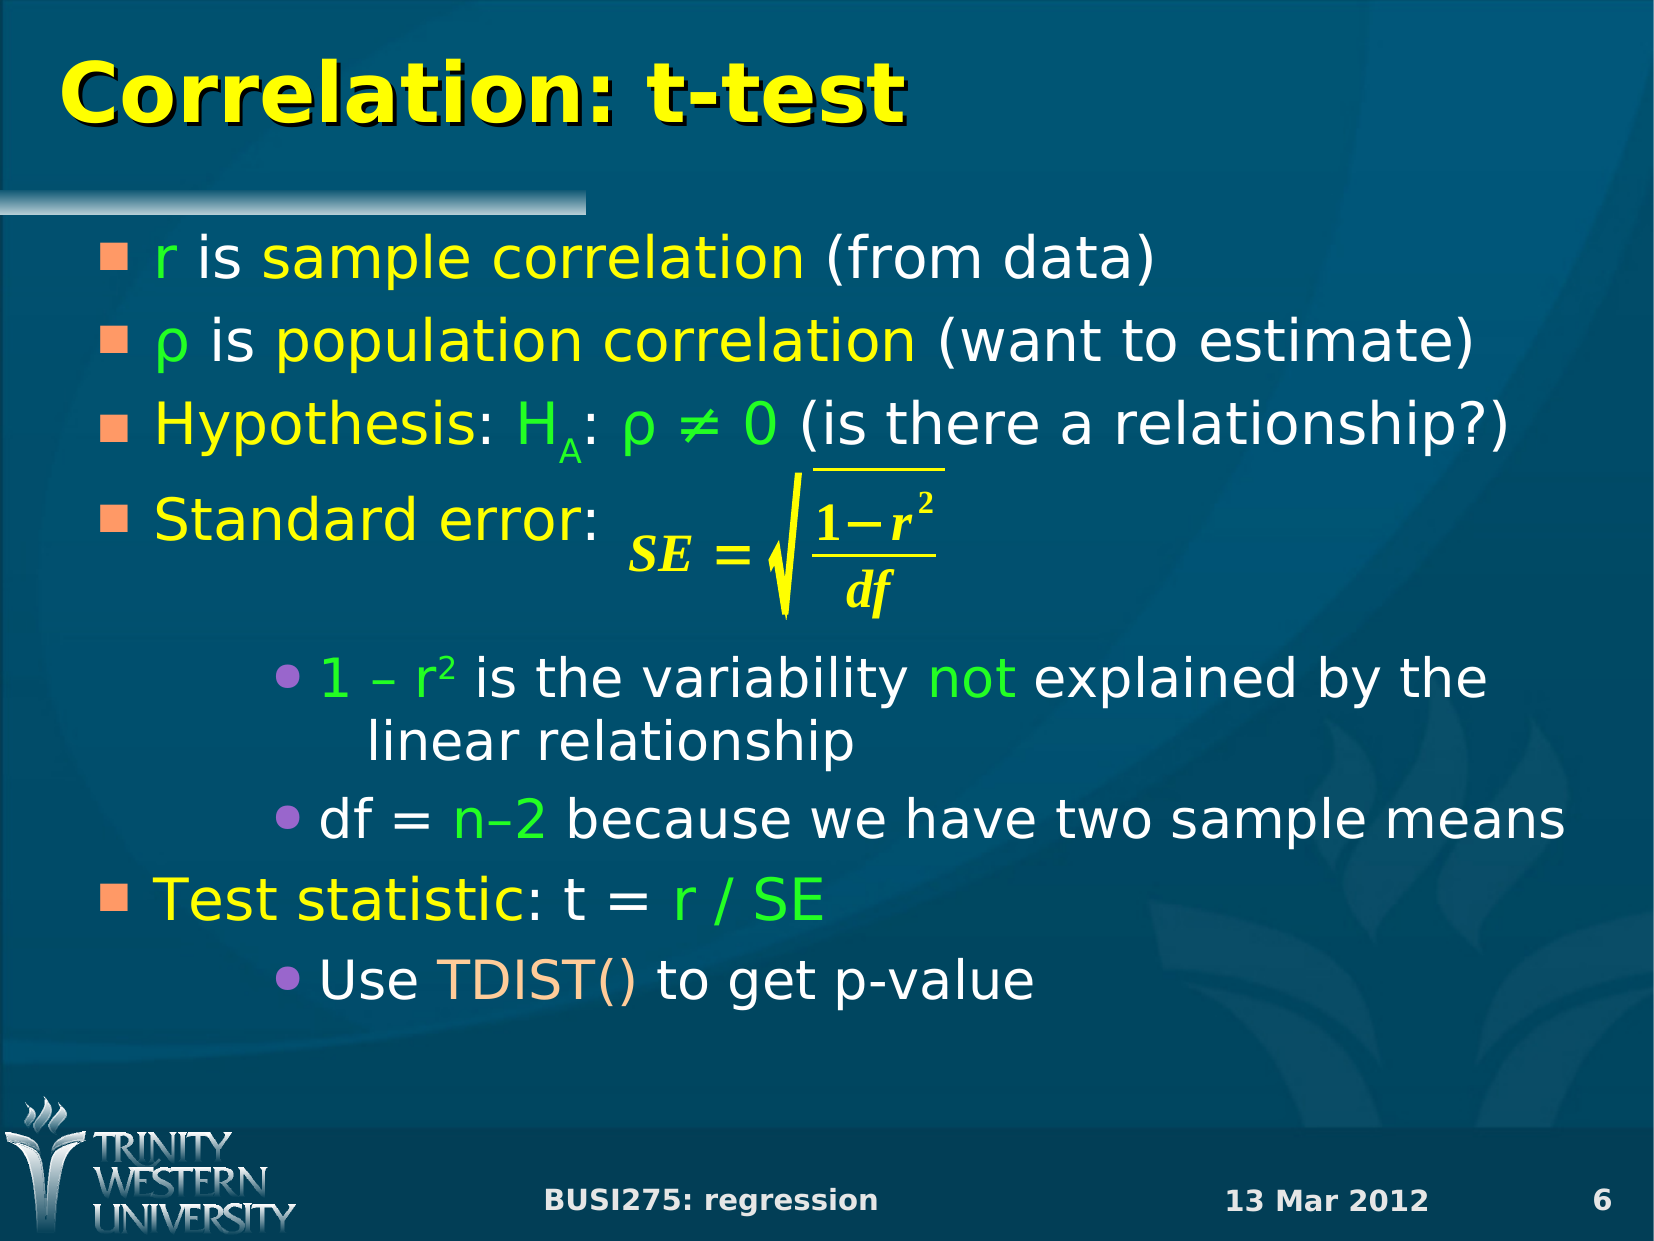

# Correlation: t-test
r is sample correlation (from data)
ρ is population correlation (want to estimate)
Hypothesis: HA: ρ ≠ 0 (is there a relationship?)
Standard error:
1 – r2 is the variability not explained by the linear relationship
df = n–2 because we have two sample means
Test statistic: t = r / SE
Use TDIST() to get p-value
BUSI275: regression
13 Mar 2012
6